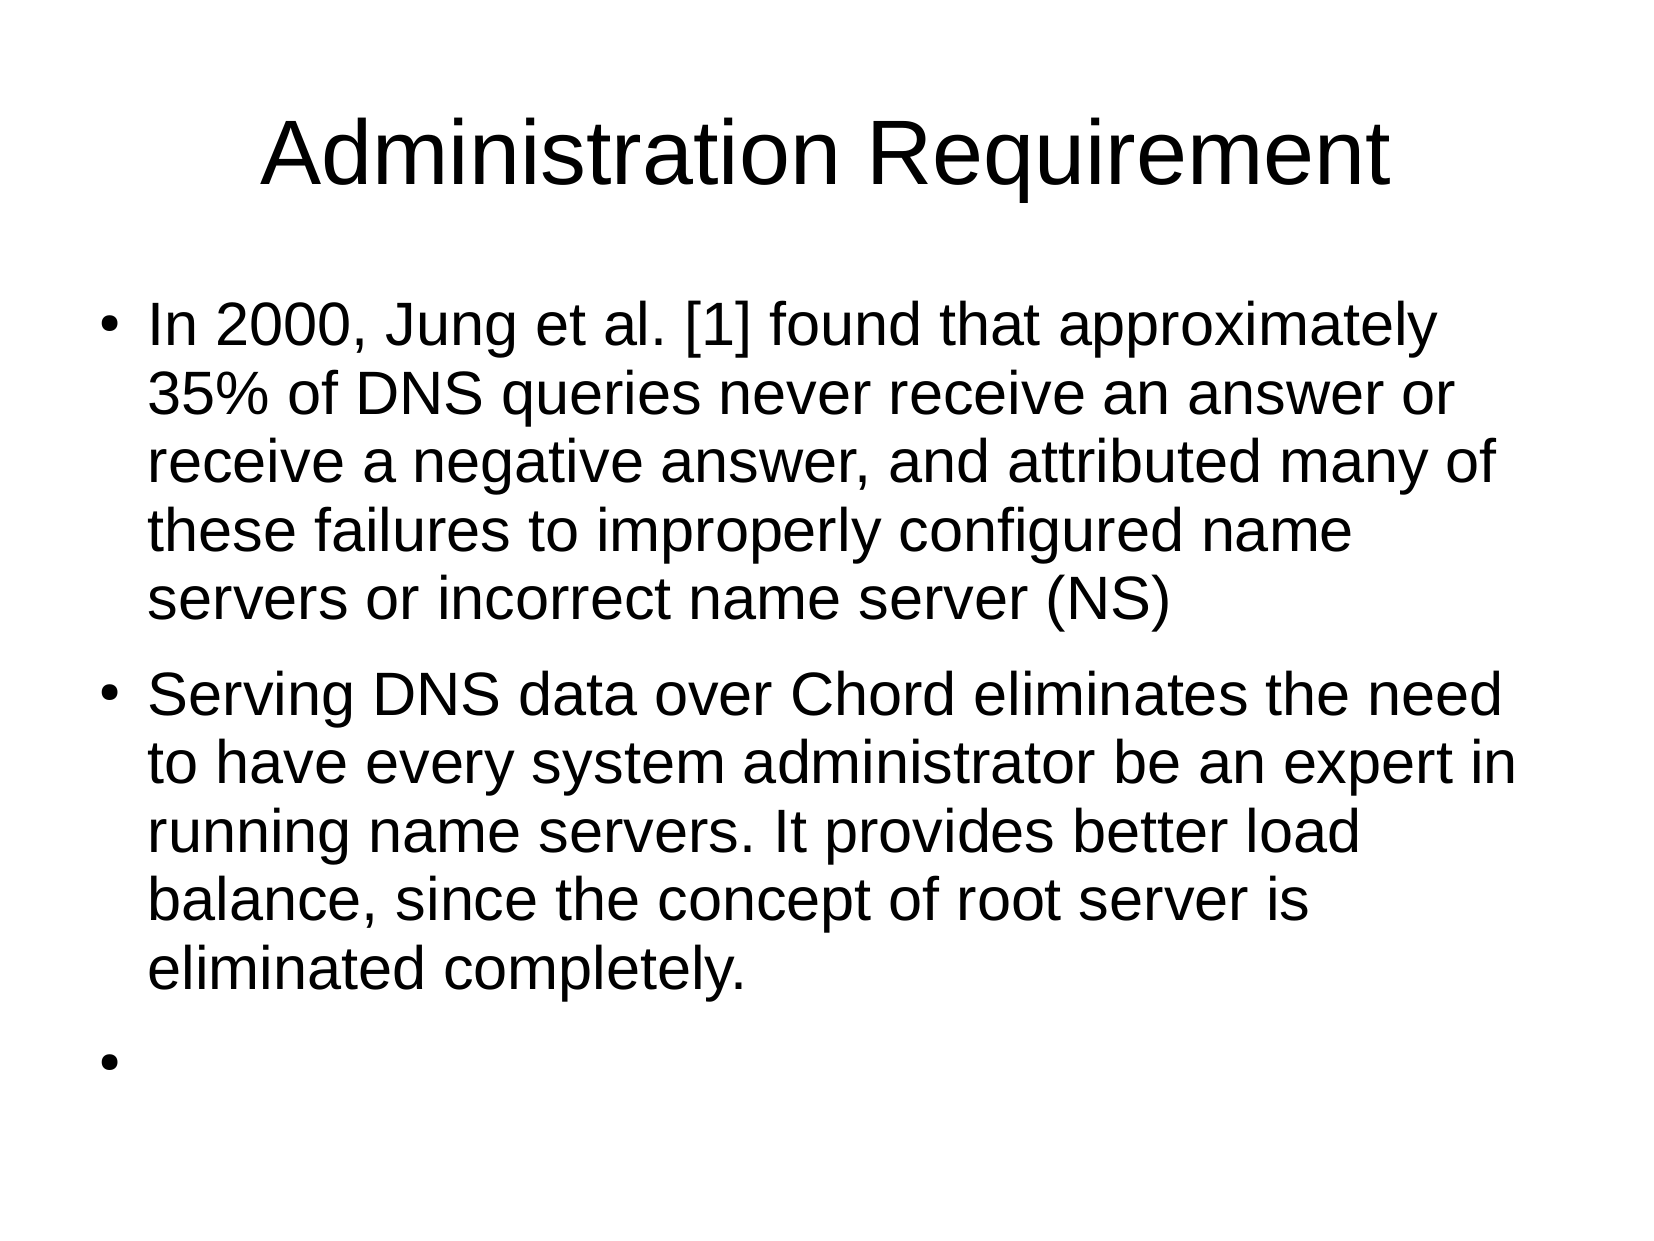

# Administration Requirement
In 2000, Jung et al. [1] found that approximately 35% of DNS queries never receive an answer or receive a negative answer, and attributed many of these failures to improperly configured name servers or incorrect name server (NS)
Serving DNS data over Chord eliminates the need to have every system administrator be an expert in running name servers. It provides better load balance, since the concept of root server is eliminated completely.